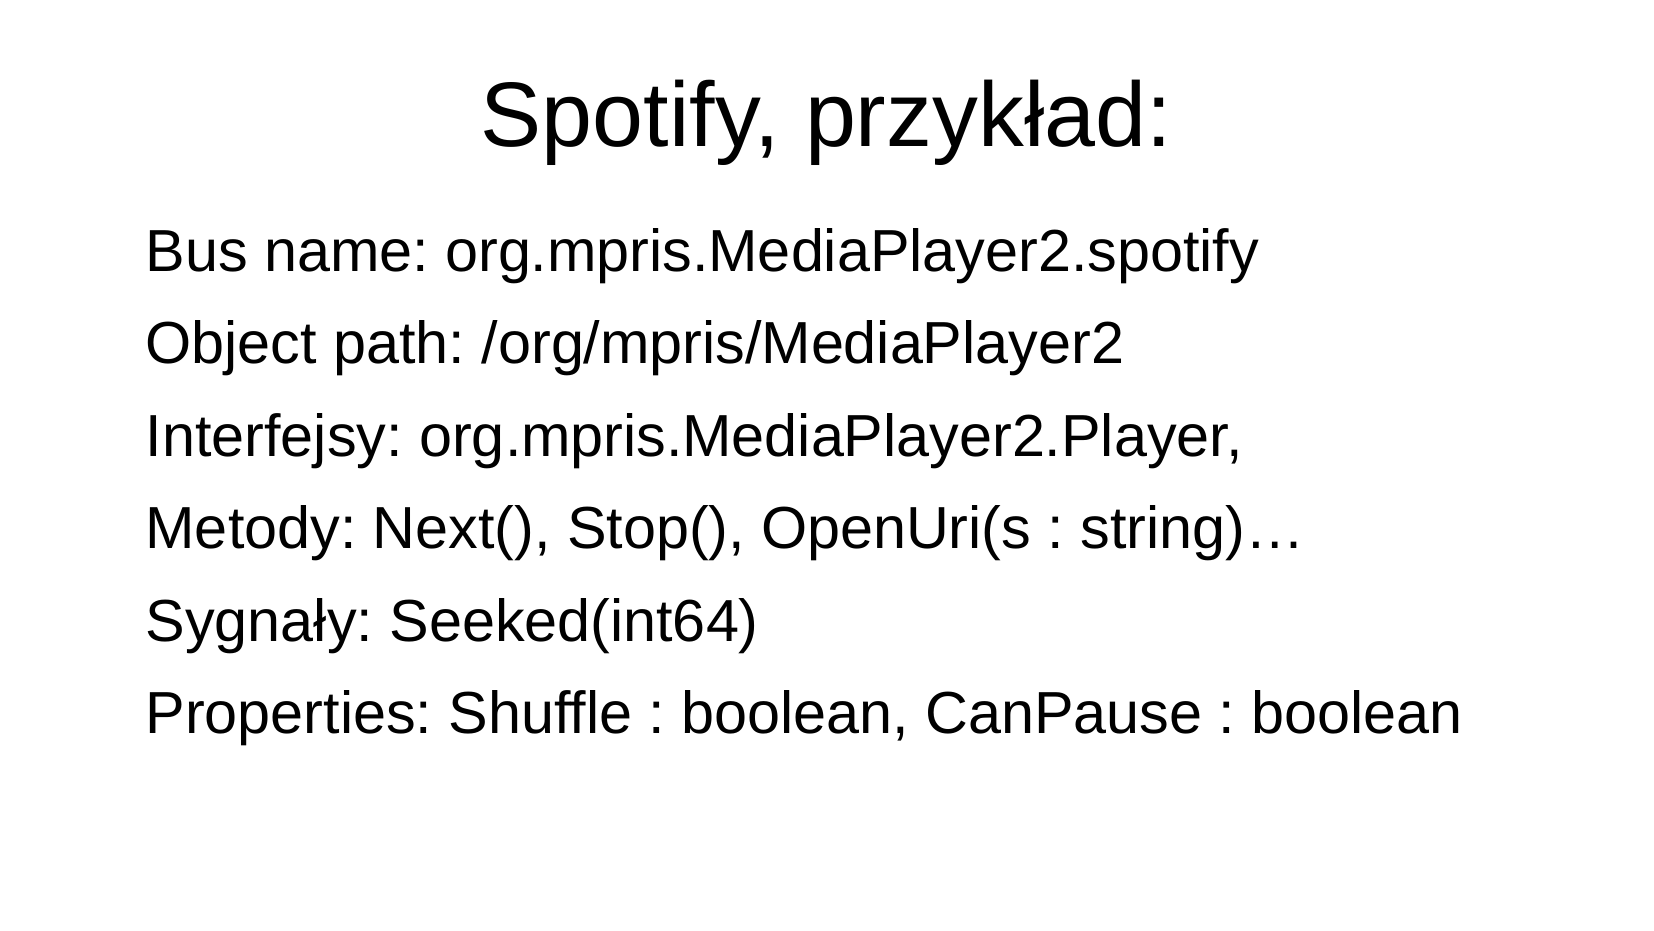

# Spotify, przykład:
Bus name: org.mpris.MediaPlayer2.spotify
Object path: /org/mpris/MediaPlayer2
Interfejsy: org.mpris.MediaPlayer2.Player,
Metody: Next(), Stop(), OpenUri(s : string)…
Sygnały: Seeked(int64)
Properties: Shuffle : boolean, CanPause : boolean